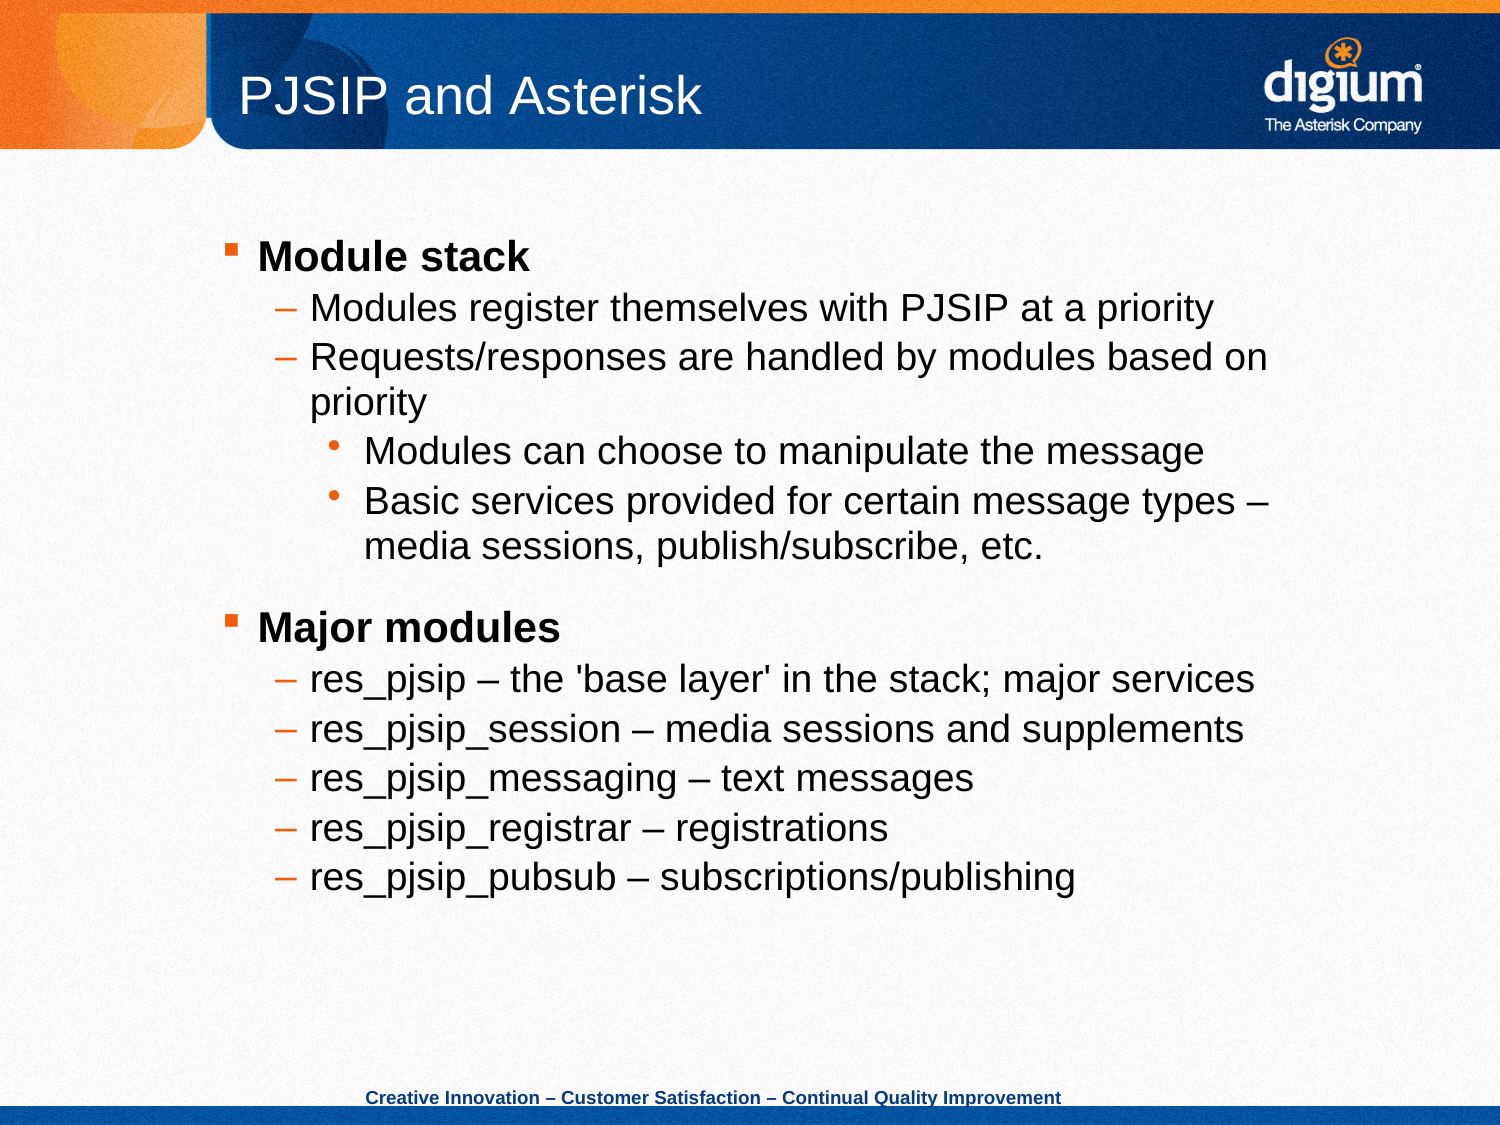

# PJSIP and Asterisk
Module stack
Modules register themselves with PJSIP at a priority
Requests/responses are handled by modules based on priority
Modules can choose to manipulate the message
Basic services provided for certain message types – media sessions, publish/subscribe, etc.
Major modules
res_pjsip – the 'base layer' in the stack; major services
res_pjsip_session – media sessions and supplements
res_pjsip_messaging – text messages
res_pjsip_registrar – registrations
res_pjsip_pubsub – subscriptions/publishing